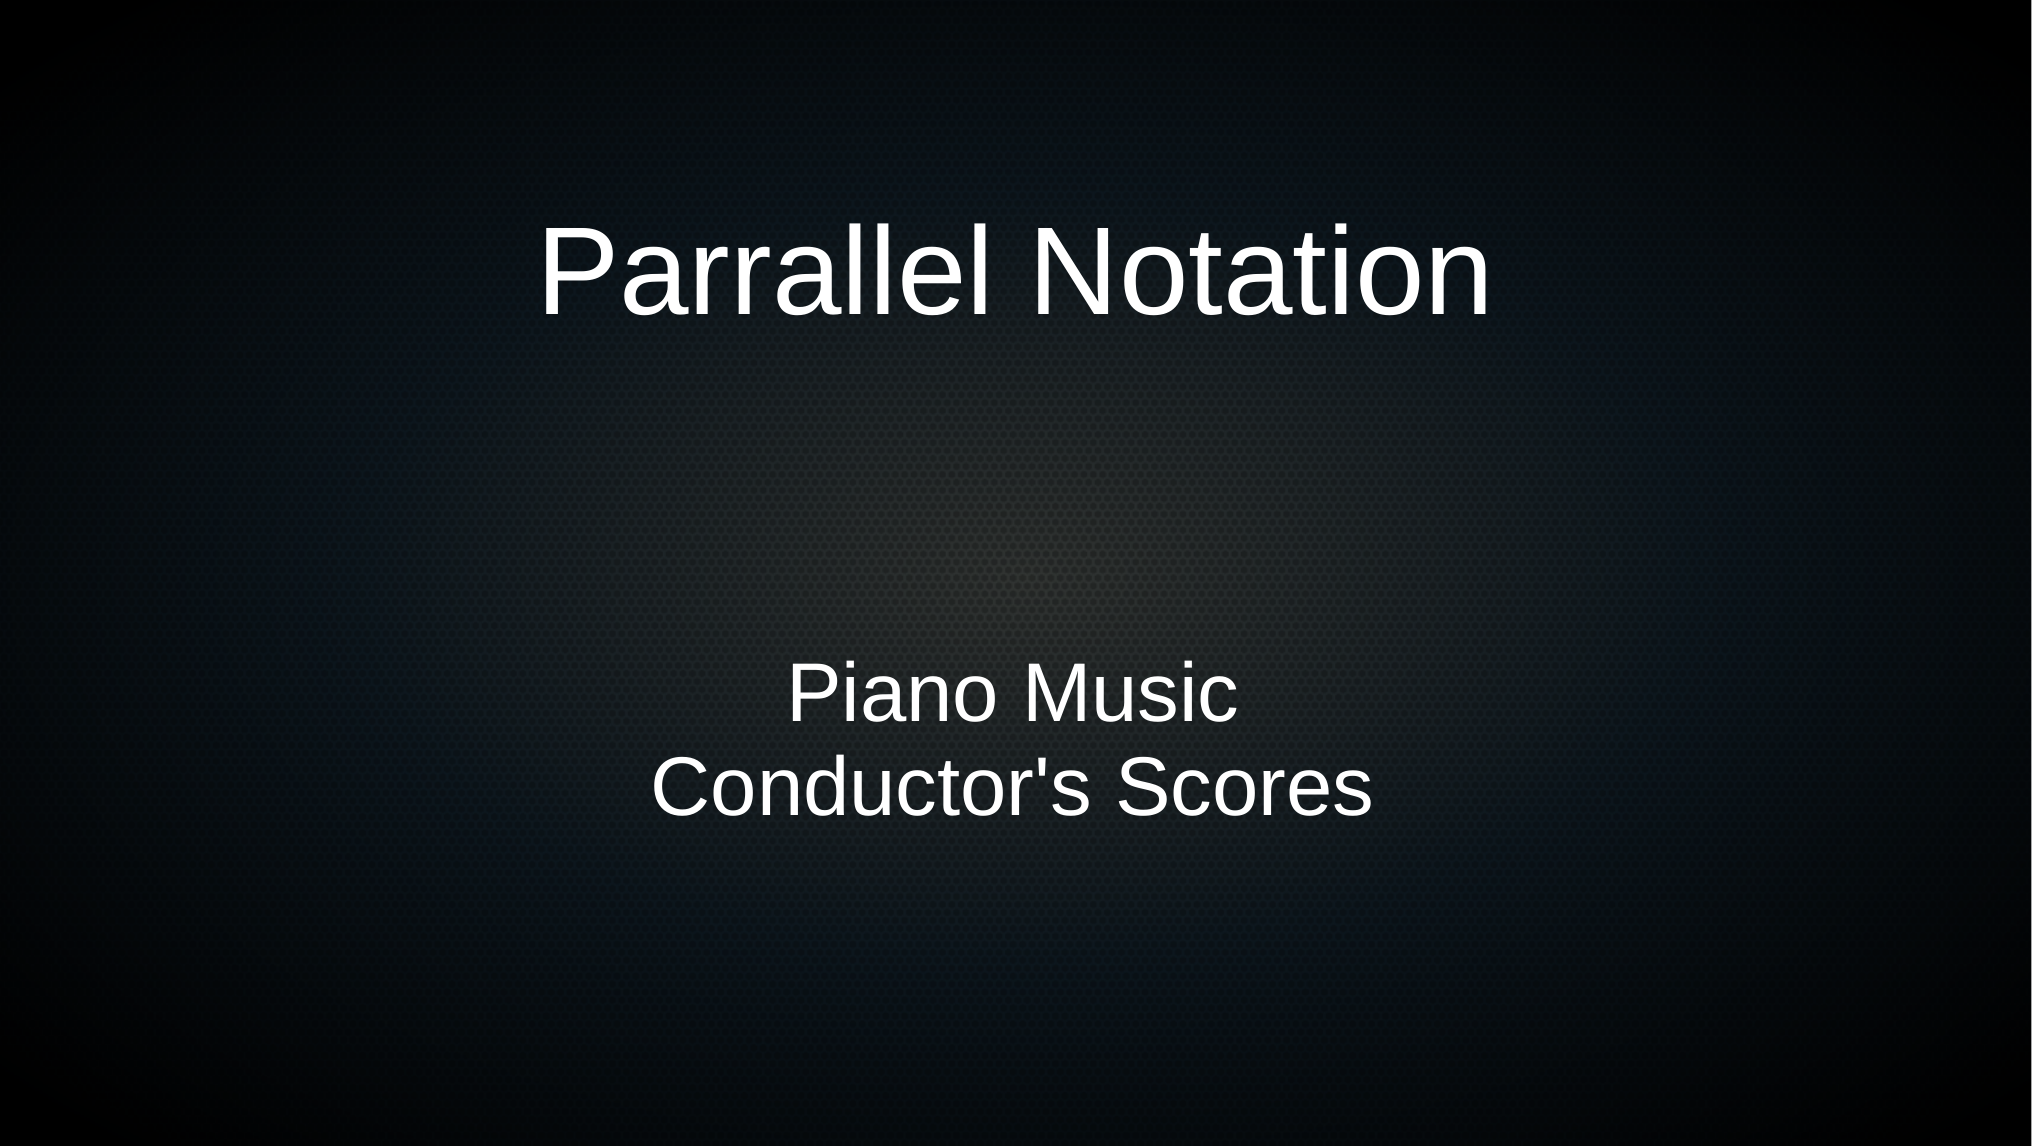

# Parrallel Notation
Piano Music
Conductor's Scores